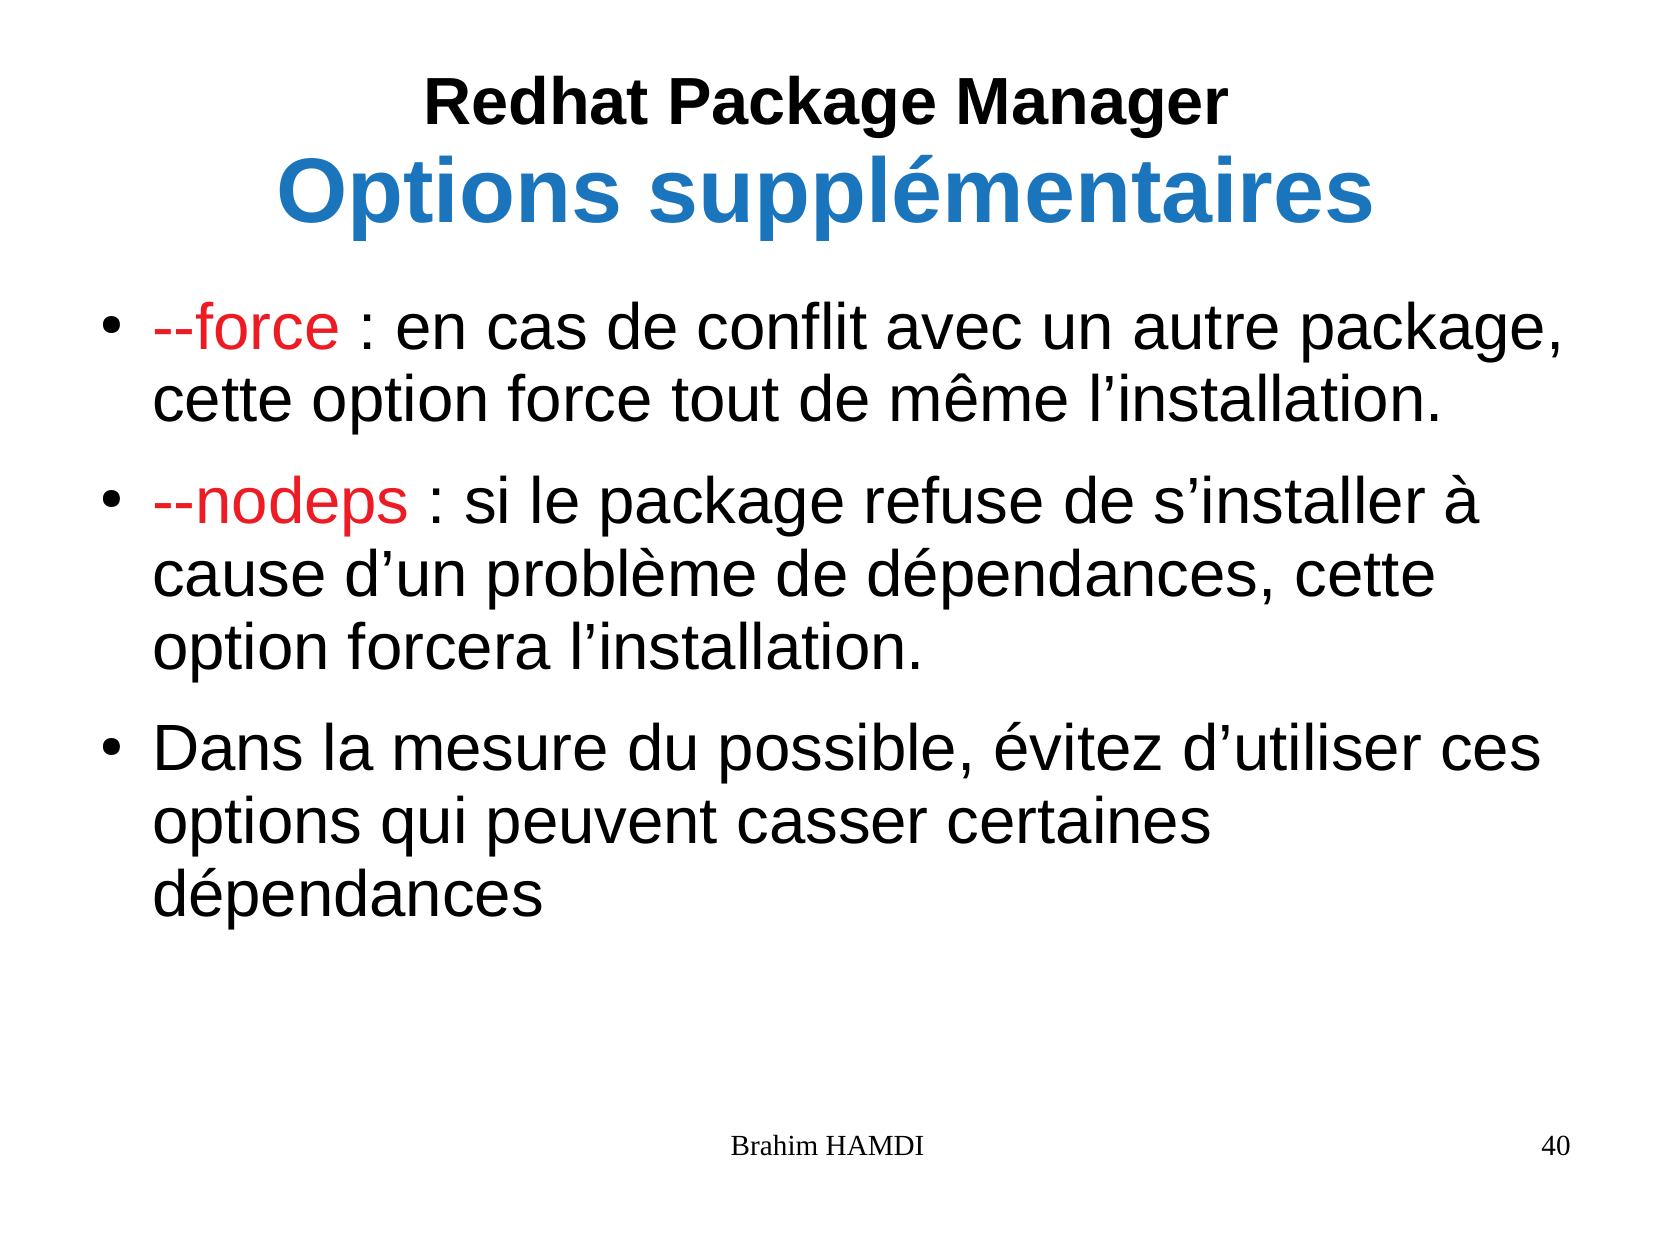

# Redhat Package Manager Options supplémentaires
--force : en cas de conflit avec un autre package, cette option force tout de même l’installation.
--nodeps : si le package refuse de s’installer à cause d’un problème de dépendances, cette option forcera l’installation.
Dans la mesure du possible, évitez d’utiliser ces options qui peuvent casser certaines dépendances
Brahim HAMDI
40